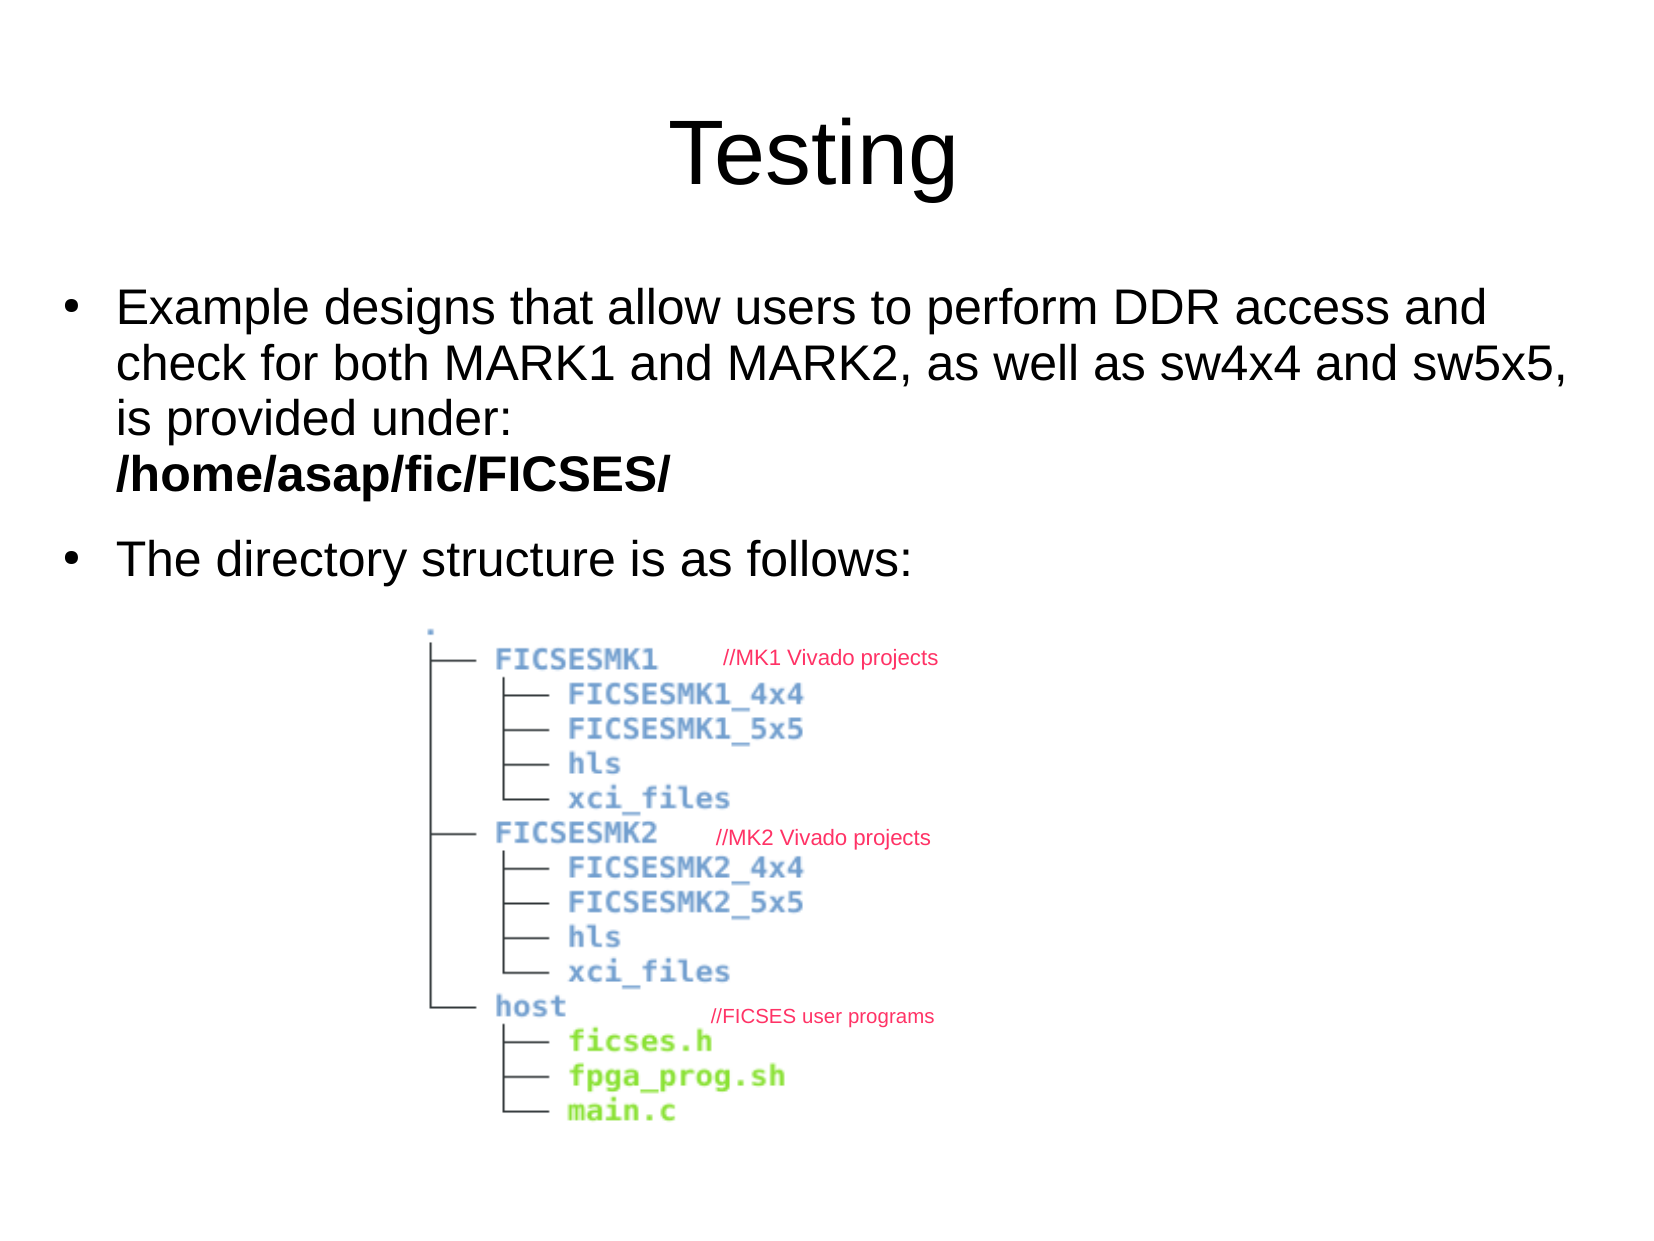

# Testing
Example designs that allow users to perform DDR access and check for both MARK1 and MARK2, as well as sw4x4 and sw5x5, is provided under:
/home/asap/fic/FICSES/
The directory structure is as follows:
//MK1 Vivado projects
//MK2 Vivado projects
//FICSES user programs